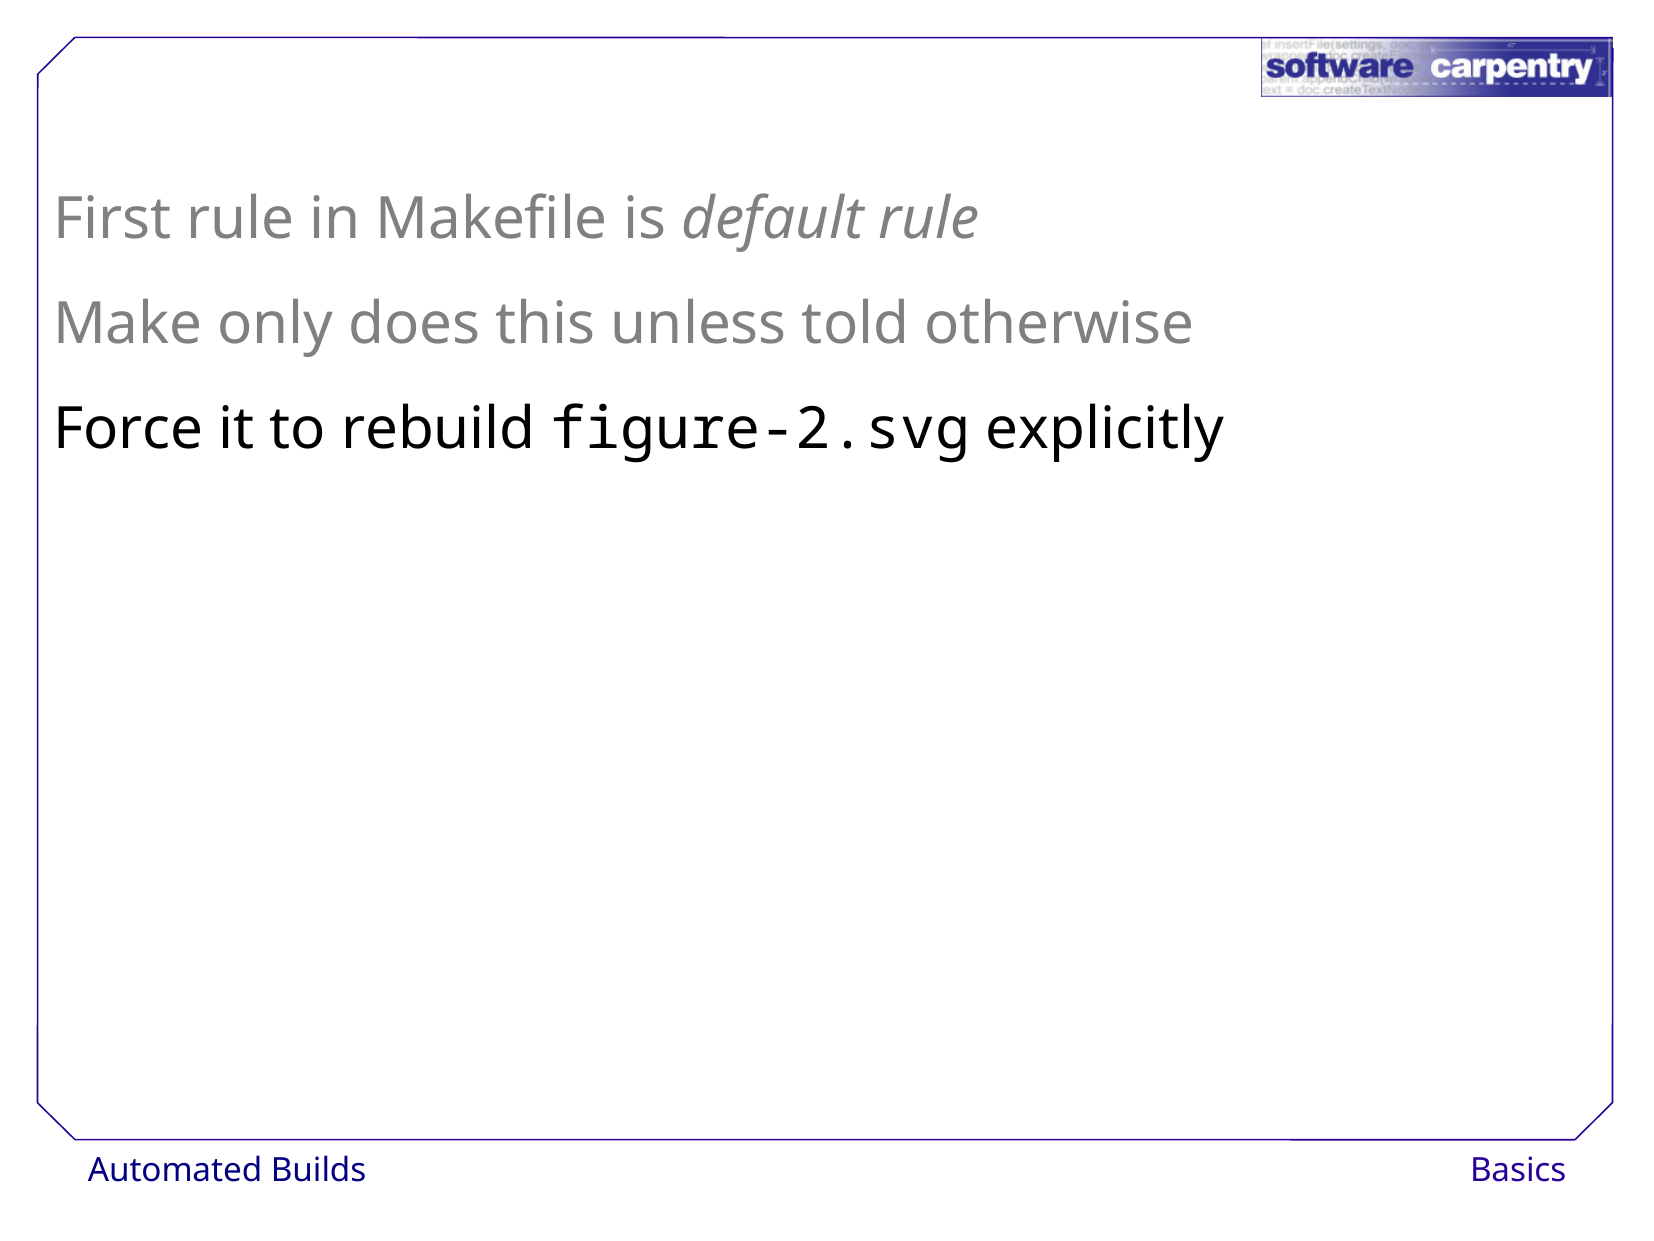

First rule in Makefile is default rule
Make only does this unless told otherwise
Force it to rebuild figure-2.svg explicitly